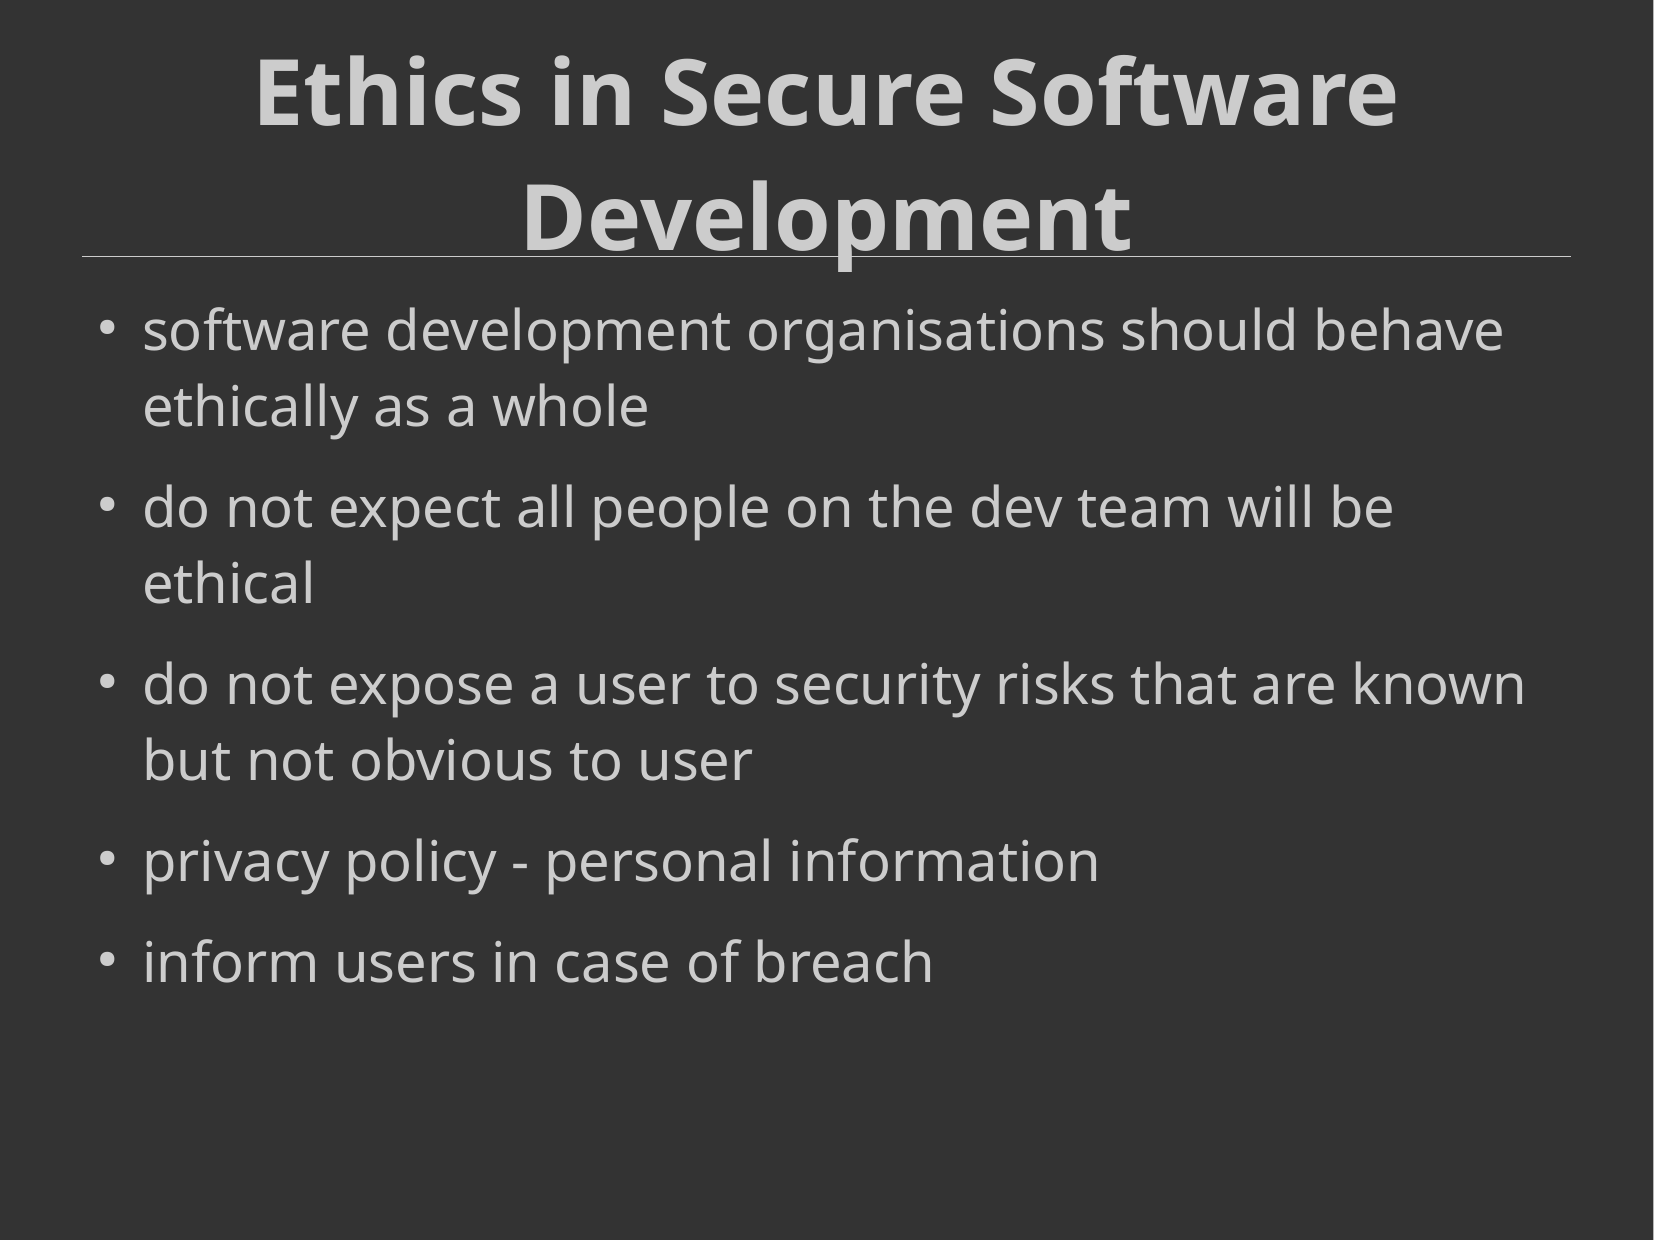

# Ethics in Secure Software Development
software development organisations should behave ethically as a whole
do not expect all people on the dev team will be ethical
do not expose a user to security risks that are known but not obvious to user
privacy policy - personal information
inform users in case of breach